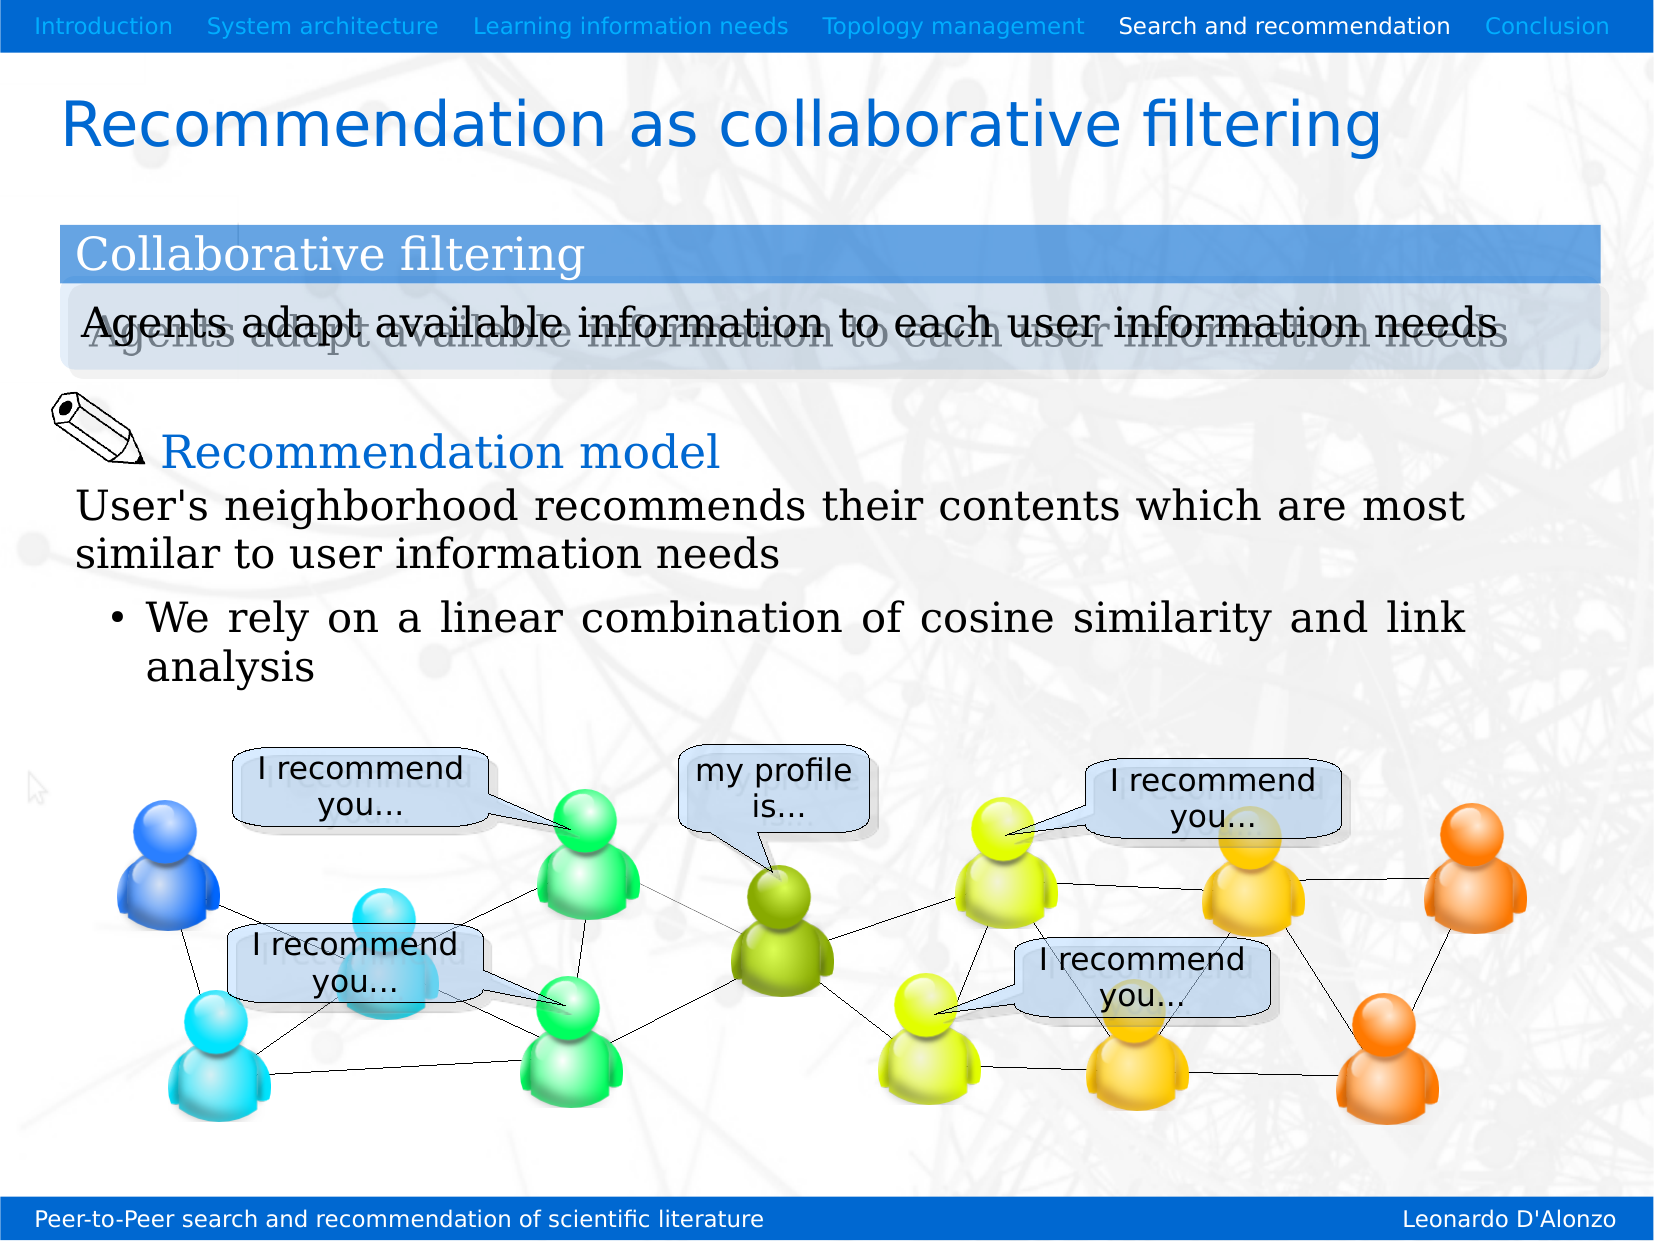

Introduction
System architecture
Learning information needs
Topology management
Search and recommendation
Conclusion
# Recommendation as collaborative filtering
Collaborative filtering
Agents adapt available information to each user information needs
Recommendation model
User's neighborhood recommends their contents which are most similar to user information needs
We rely on a linear combination of cosine similarity and link analysis
my profile
 is...
I recommend
you...
I recommend
you...
I recommend
you...
I recommend
you...
Leonardo D'Alonzo
Peer-to-Peer search and recommendation of scientific literature